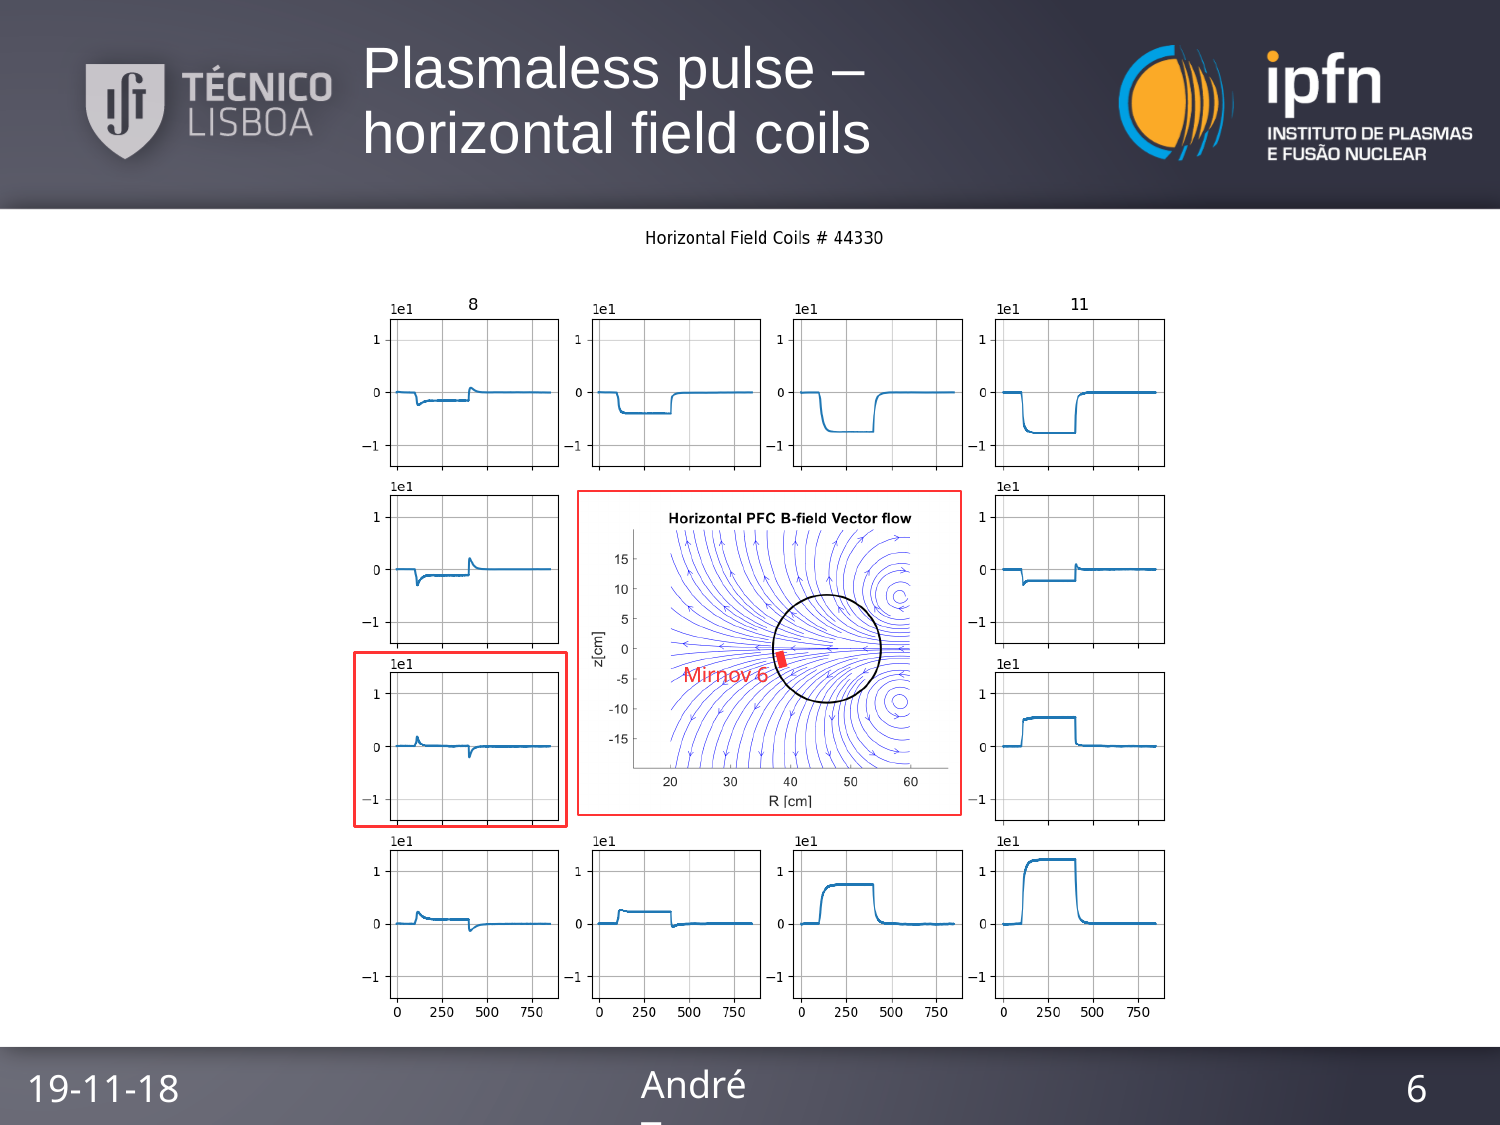

# Plasmaless pulse – horizontal field coils
Mirnov 6